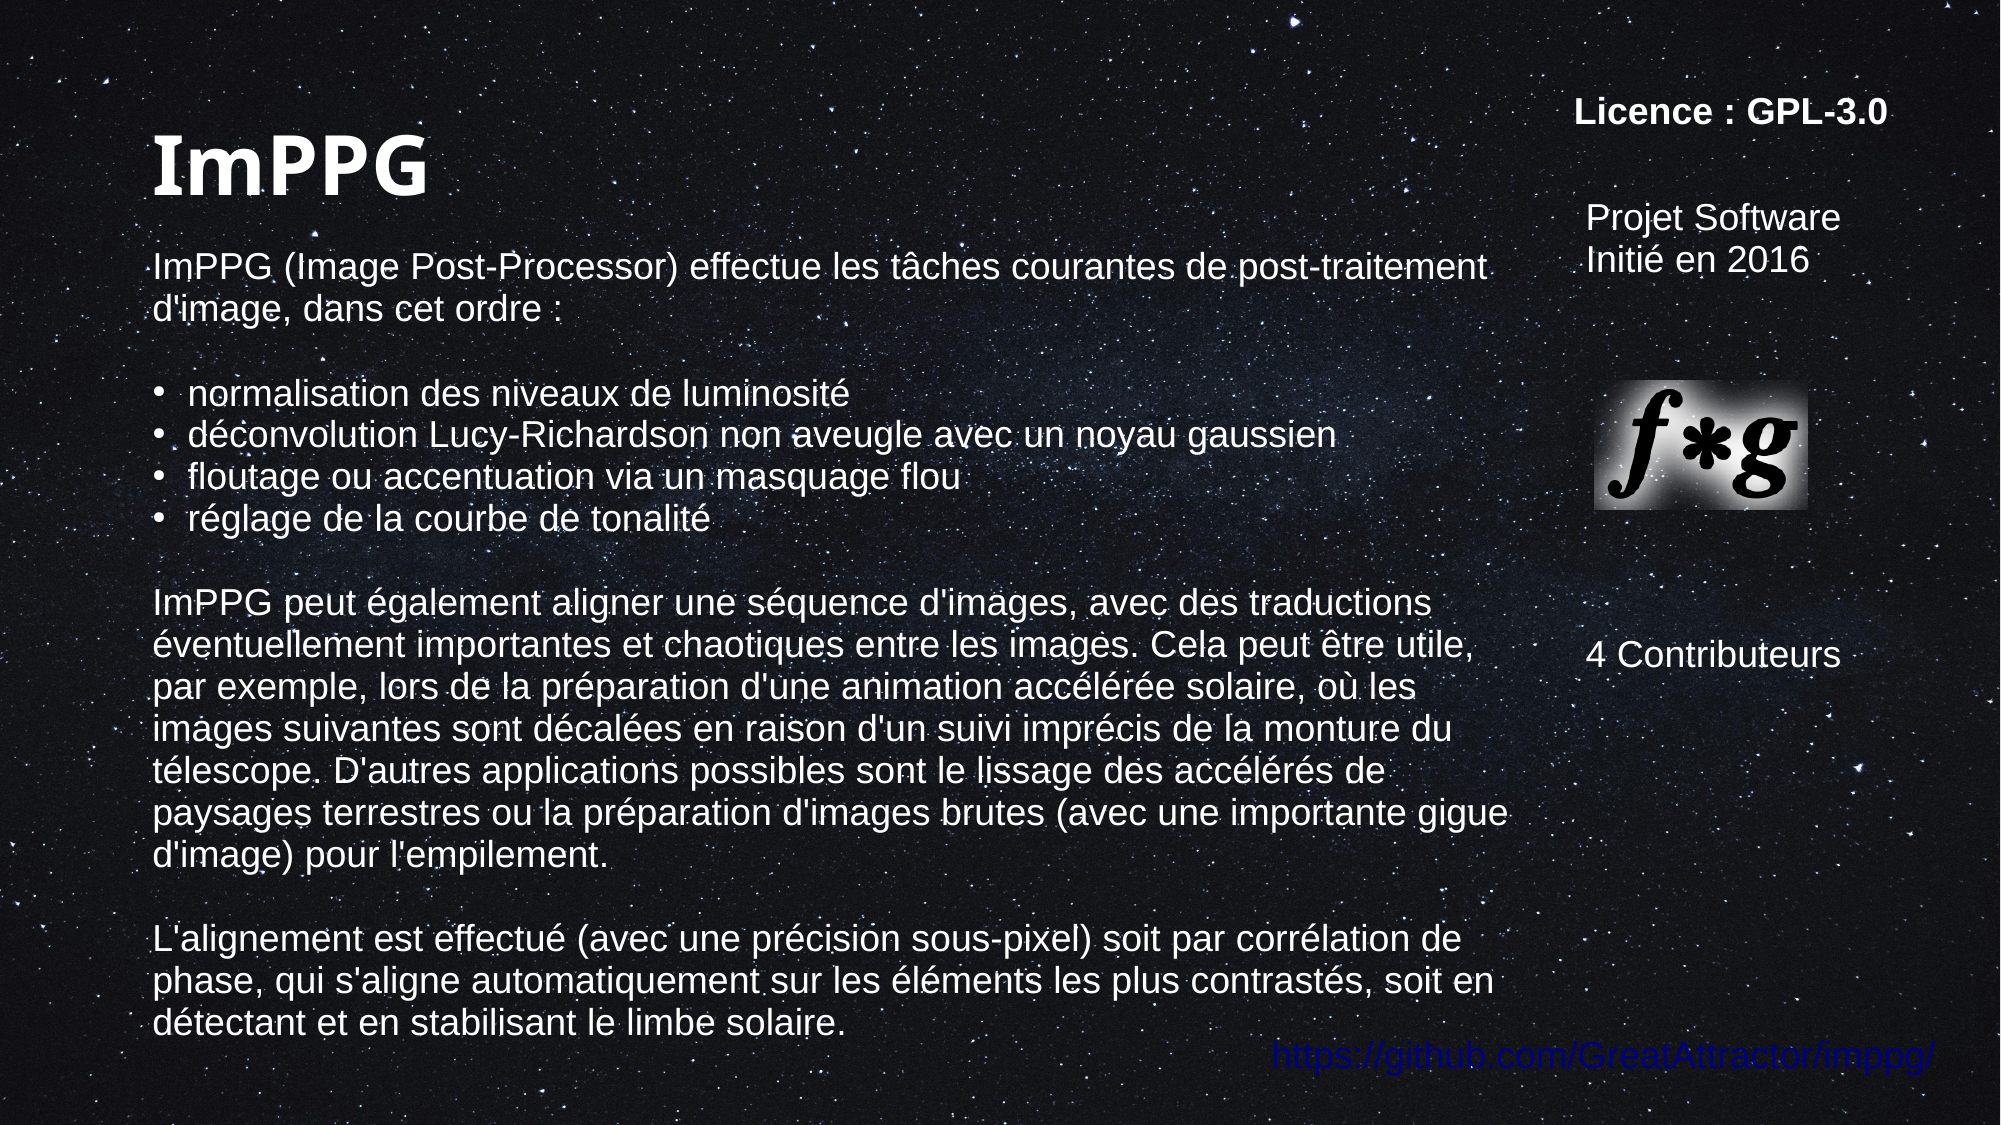

# ImPPG
Licence : GPL-3.0
Projet Software
Initié en 2016
ImPPG (Image Post-Processor) effectue les tâches courantes de post-traitement d'image, dans cet ordre :
normalisation des niveaux de luminosité
déconvolution Lucy-Richardson non aveugle avec un noyau gaussien
floutage ou accentuation via un masquage flou
réglage de la courbe de tonalité
ImPPG peut également aligner une séquence d'images, avec des traductions éventuellement importantes et chaotiques entre les images. Cela peut être utile, par exemple, lors de la préparation d'une animation accélérée solaire, où les images suivantes sont décalées en raison d'un suivi imprécis de la monture du télescope. D'autres applications possibles sont le lissage des accélérés de paysages terrestres ou la préparation d'images brutes (avec une importante gigue d'image) pour l'empilement.
L'alignement est effectué (avec une précision sous-pixel) soit par corrélation de phase, qui s'aligne automatiquement sur les éléments les plus contrastés, soit en détectant et en stabilisant le limbe solaire.
4 Contributeurs
https://github.com/GreatAttractor/imppg/